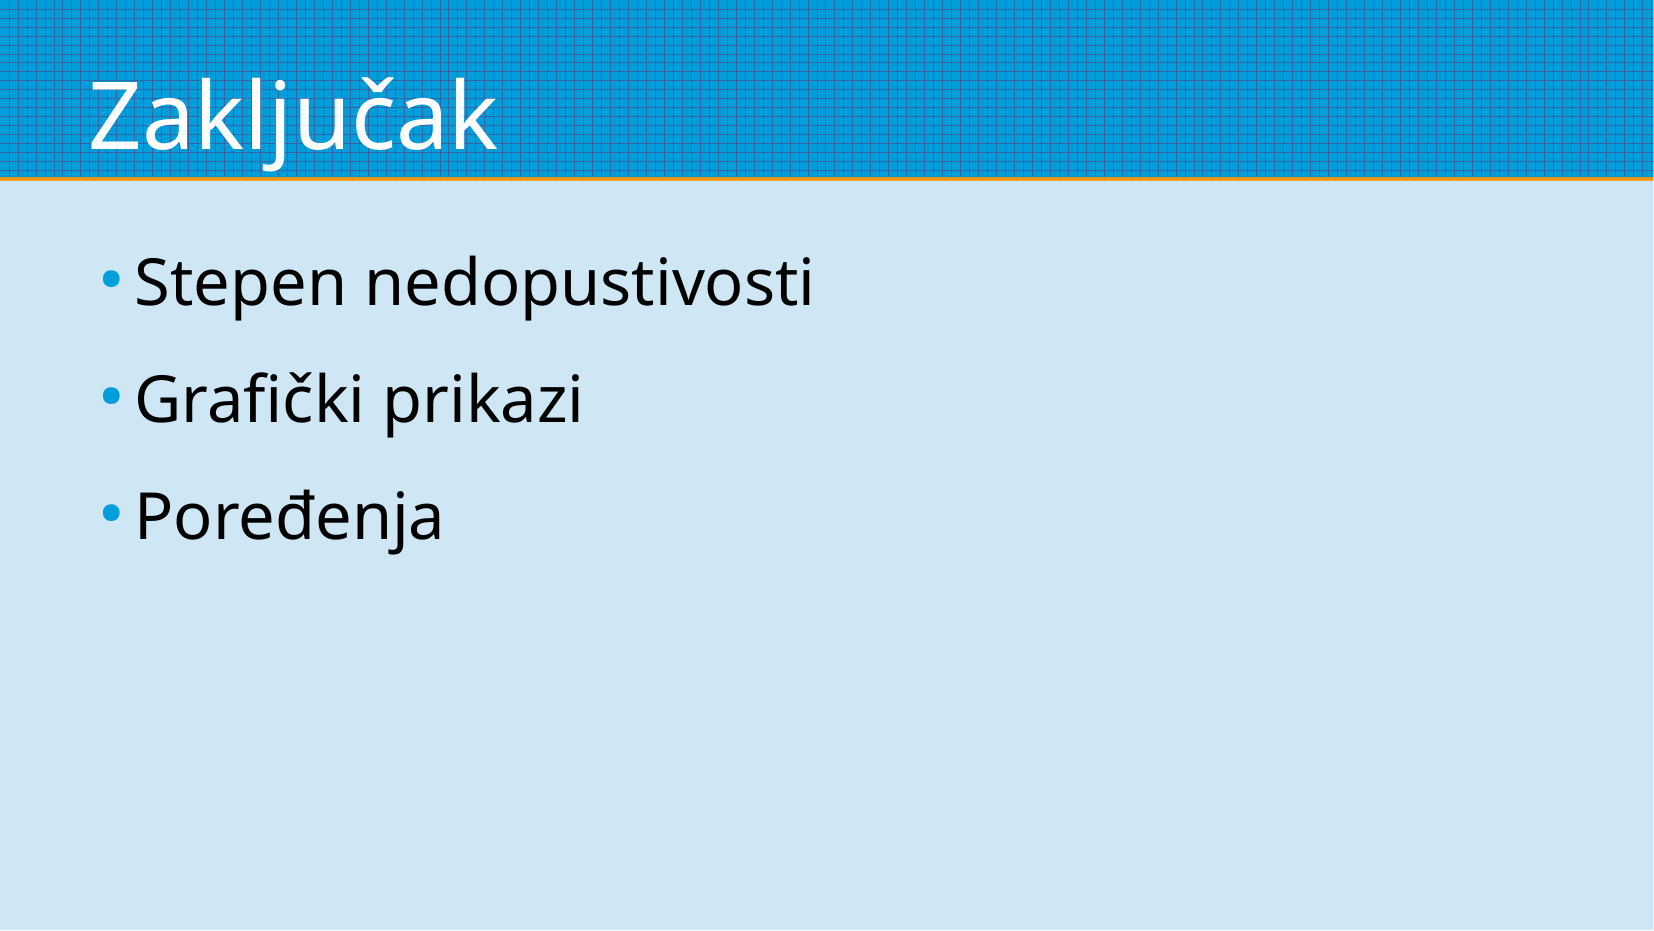

# Zaključak
Stepen nedopustivosti
Grafički prikazi
Poređenja